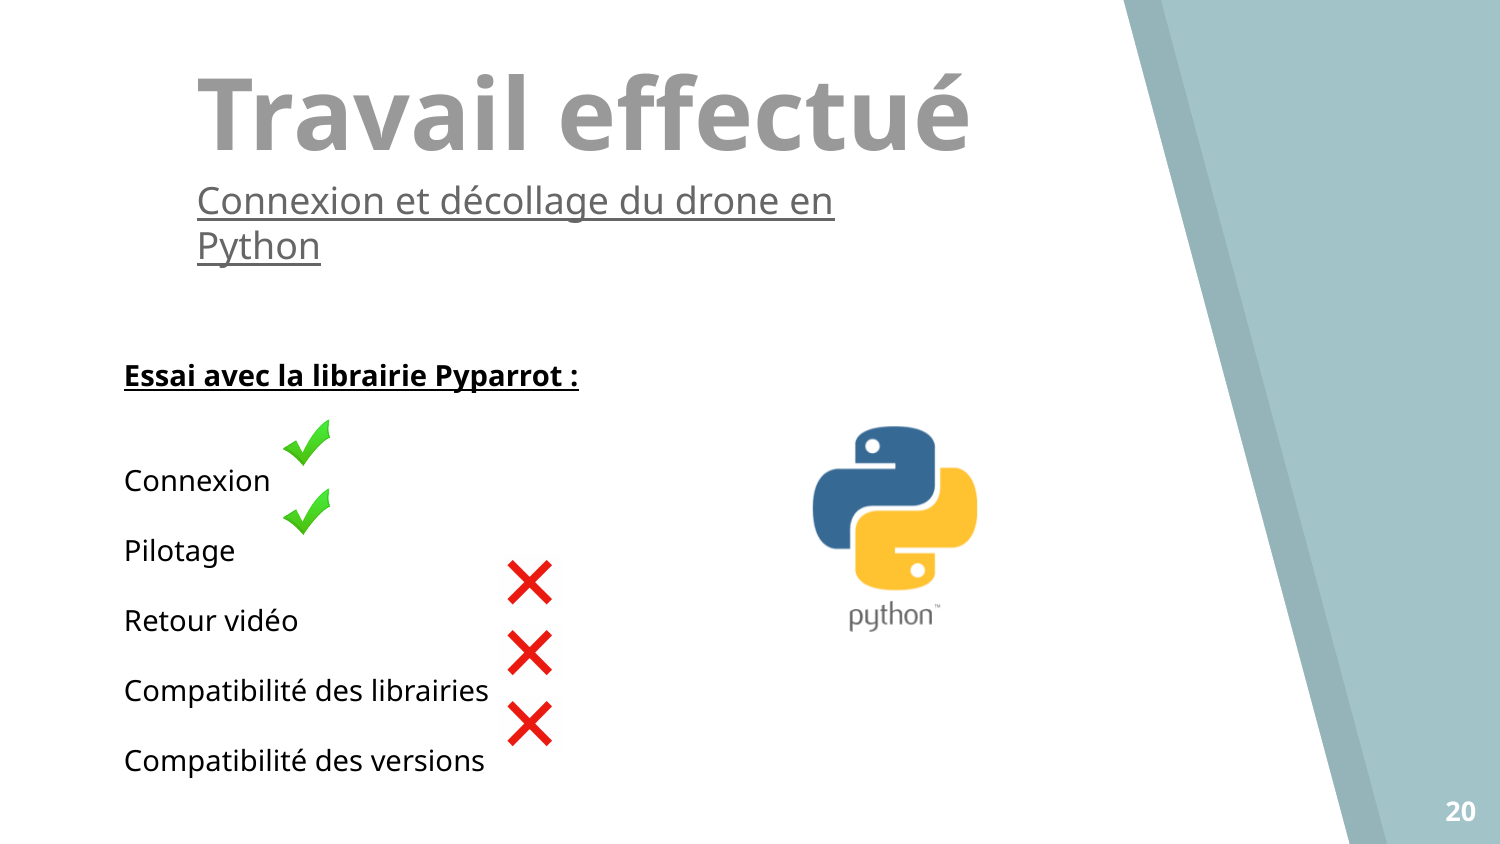

# Travail effectué
Connexion et décollage du drone en Python
Essai avec la librairie Pyparrot :
Connexion
Pilotage
Retour vidéo
Compatibilité des librairies
Compatibilité des versions
20